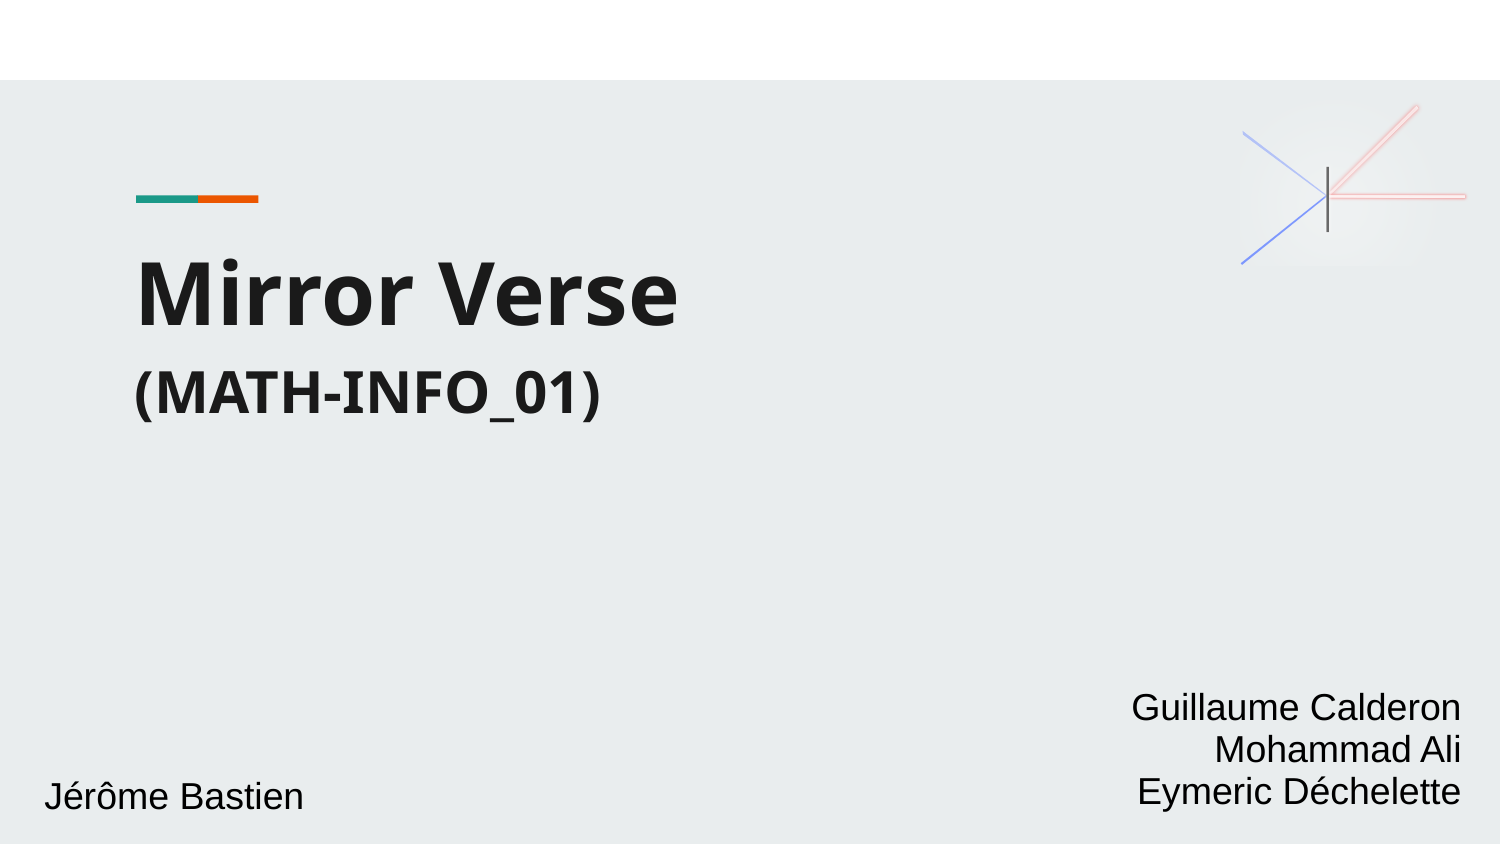

# Mirror Verse (MATH-INFO_01)
Guillaume Calderon
Mohammad Ali
Eymeric Déchelette
Jérôme Bastien